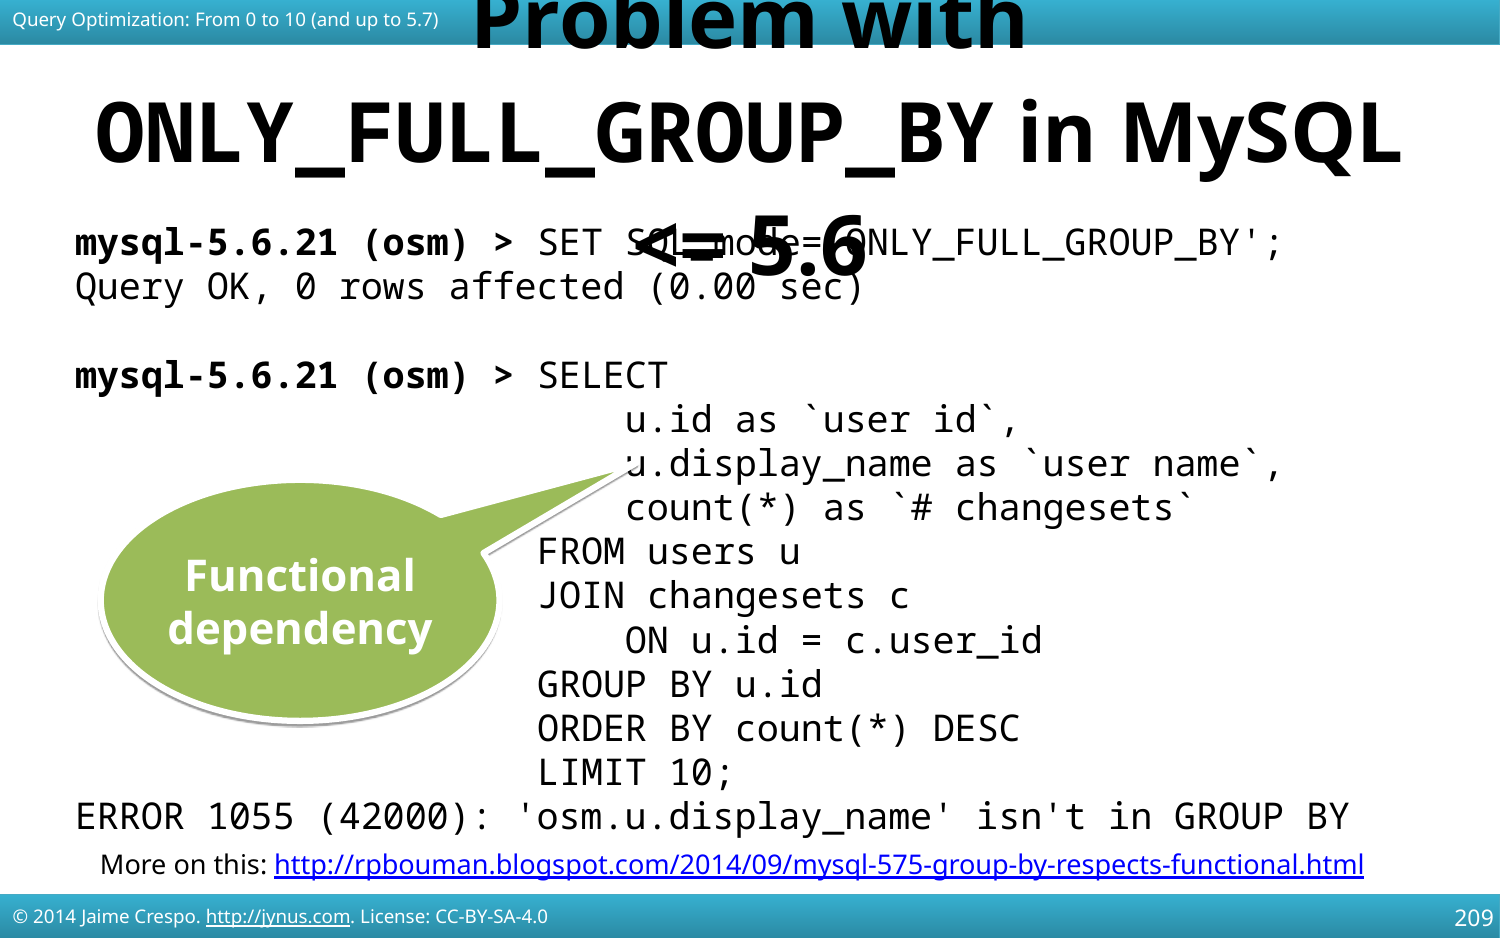

# Problem with ONLY_FULL_GROUP_BY in MySQL <= 5.6
mysql-5.6.21 (osm) > SET SQL_mode='ONLY_FULL_GROUP_BY';
Query OK, 0 rows affected (0.00 sec)
mysql-5.6.21 (osm) > SELECT
 u.id as `user id`,
 u.display_name as `user name`,
 count(*) as `# changesets`
 FROM users u
 JOIN changesets c
 ON u.id = c.user_id
 GROUP BY u.id
 ORDER BY count(*) DESC
 LIMIT 10;
ERROR 1055 (42000): 'osm.u.display_name' isn't in GROUP BY
Functional dependency
More on this: http://rpbouman.blogspot.com/2014/09/mysql-575-group-by-respects-functional.html